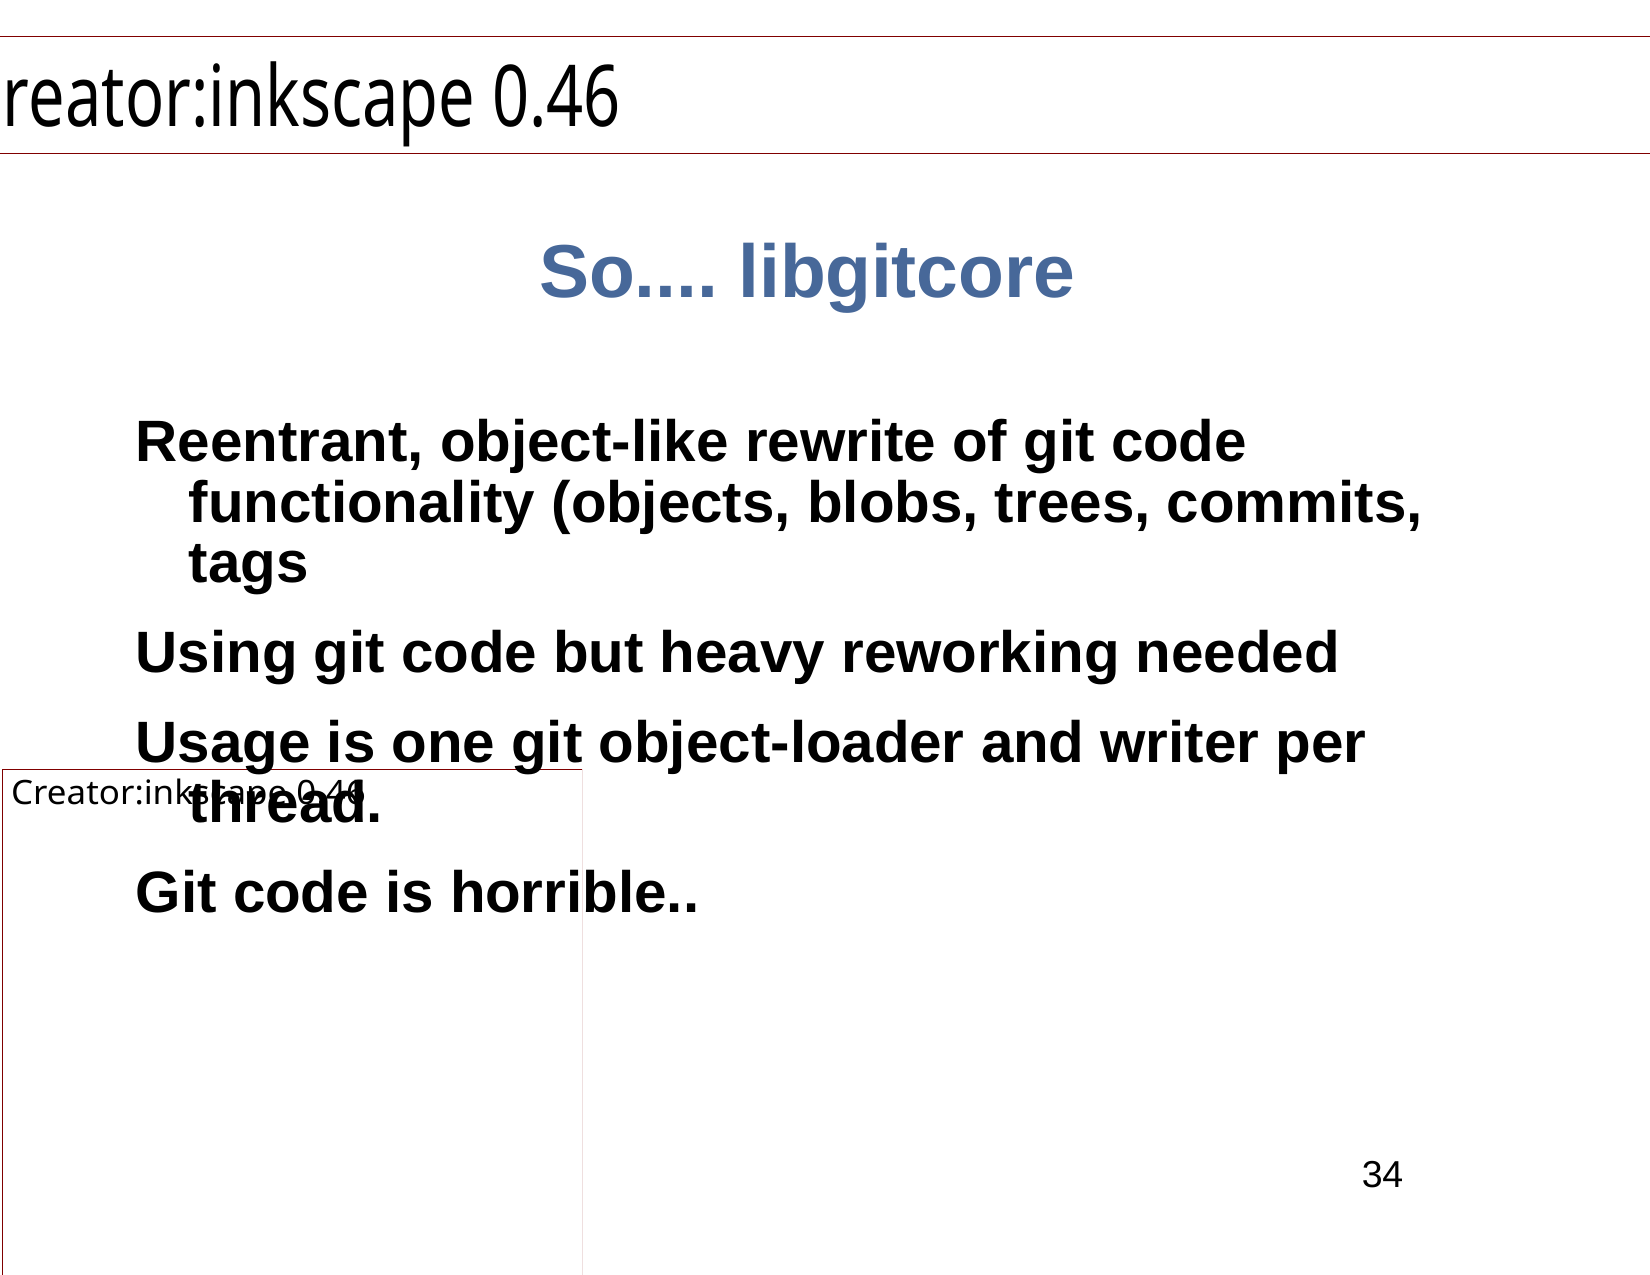

# So.... libgitcore
Reentrant, object-like rewrite of git code functionality (objects, blobs, trees, commits, tags
Using git code but heavy reworking needed
Usage is one git object-loader and writer per thread.
Git code is horrible..